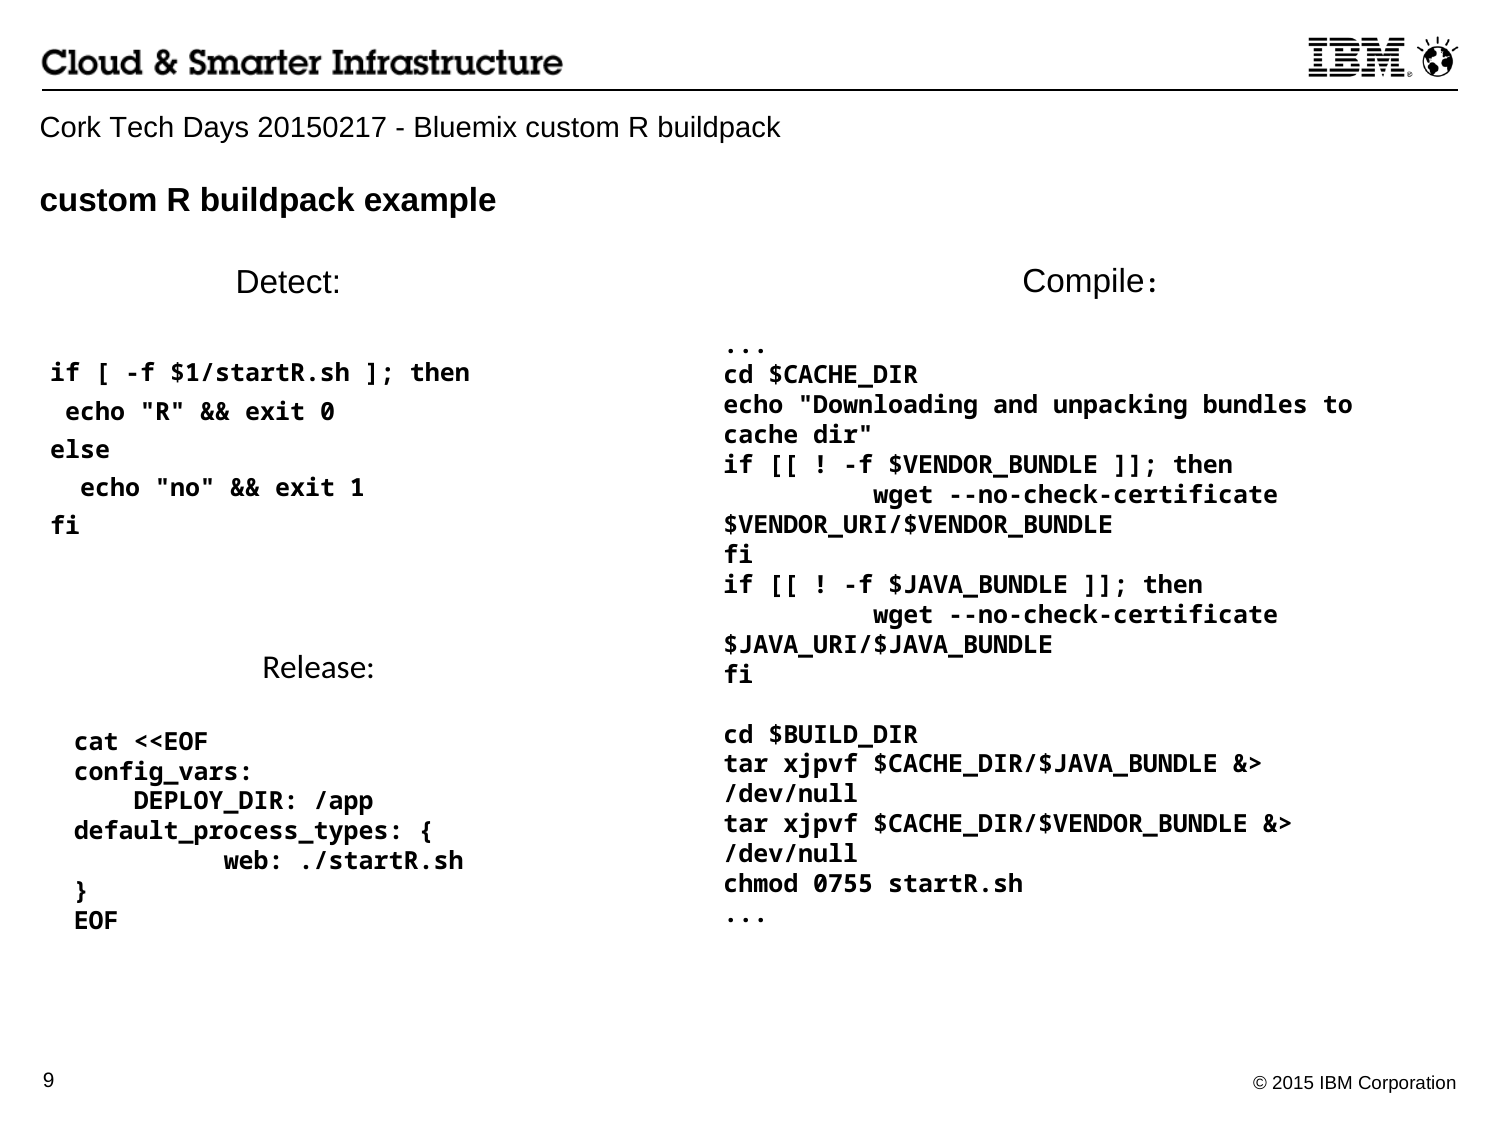

# Cork Tech Days 20150217 - Bluemix custom R buildpack custom R buildpack example
Compile:
...
cd $CACHE_DIR
echo "Downloading and unpacking bundles to cache dir"
if [[ ! -f $VENDOR_BUNDLE ]]; then
	wget --no-check-certificate $VENDOR_URI/$VENDOR_BUNDLE
fi
if [[ ! -f $JAVA_BUNDLE ]]; then
	wget --no-check-certificate $JAVA_URI/$JAVA_BUNDLE
fi
cd $BUILD_DIR
tar xjpvf $CACHE_DIR/$JAVA_BUNDLE &> /dev/null
tar xjpvf $CACHE_DIR/$VENDOR_BUNDLE &> /dev/null
chmod 0755 startR.sh
...
Detect:
if [ -f $1/startR.sh ]; then
 echo "R" && exit 0
else
 echo "no" && exit 1
fi
Release:
cat <<EOF
config_vars:
 DEPLOY_DIR: /app
default_process_types: {
	web: ./startR.sh
}
EOF